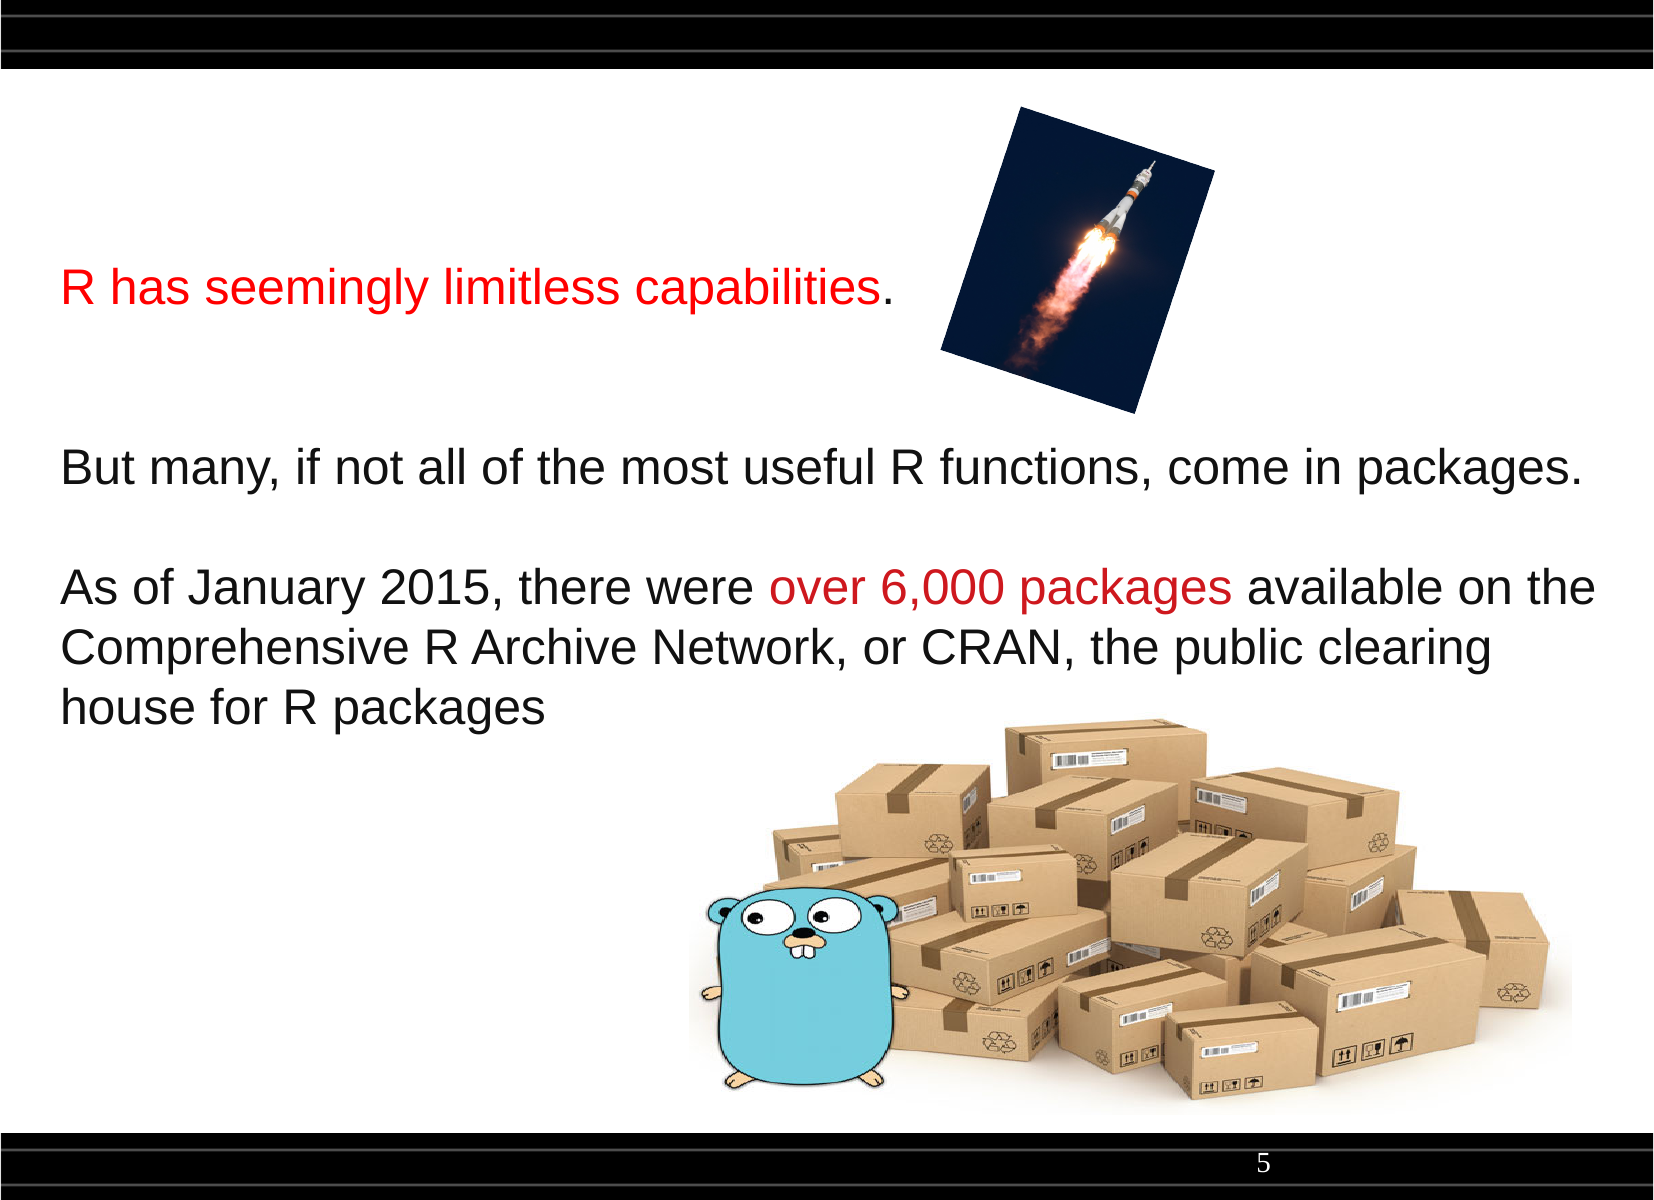

# R has seemingly limitless capabilities. But many, if not all of the most useful R functions, come in packages. As of January 2015, there were over 6,000 packages available on the Comprehensive R Archive Network, or CRAN, the public clearing house for R packages